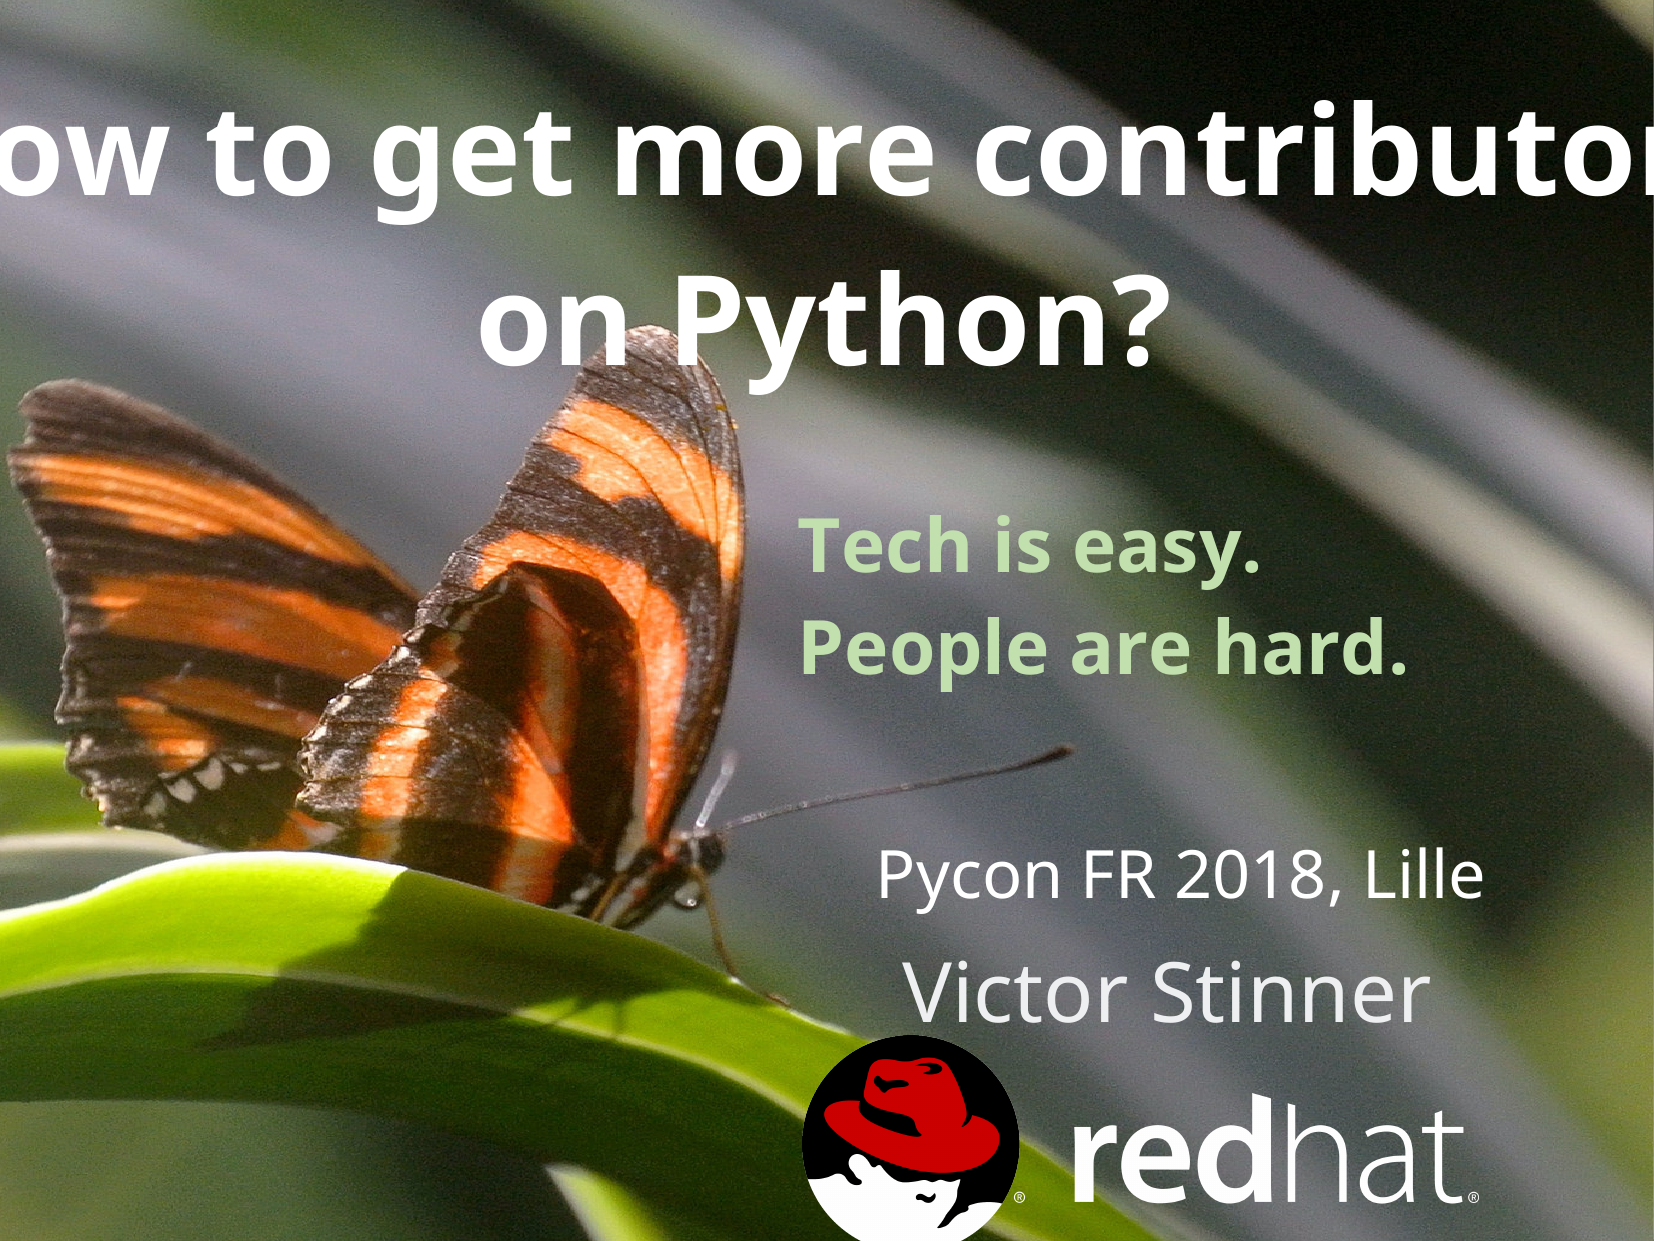

How to get more contributors on Python?
Tech is easy.
People are hard.
# Pycon FR 2018, Lille
Victor Stinner